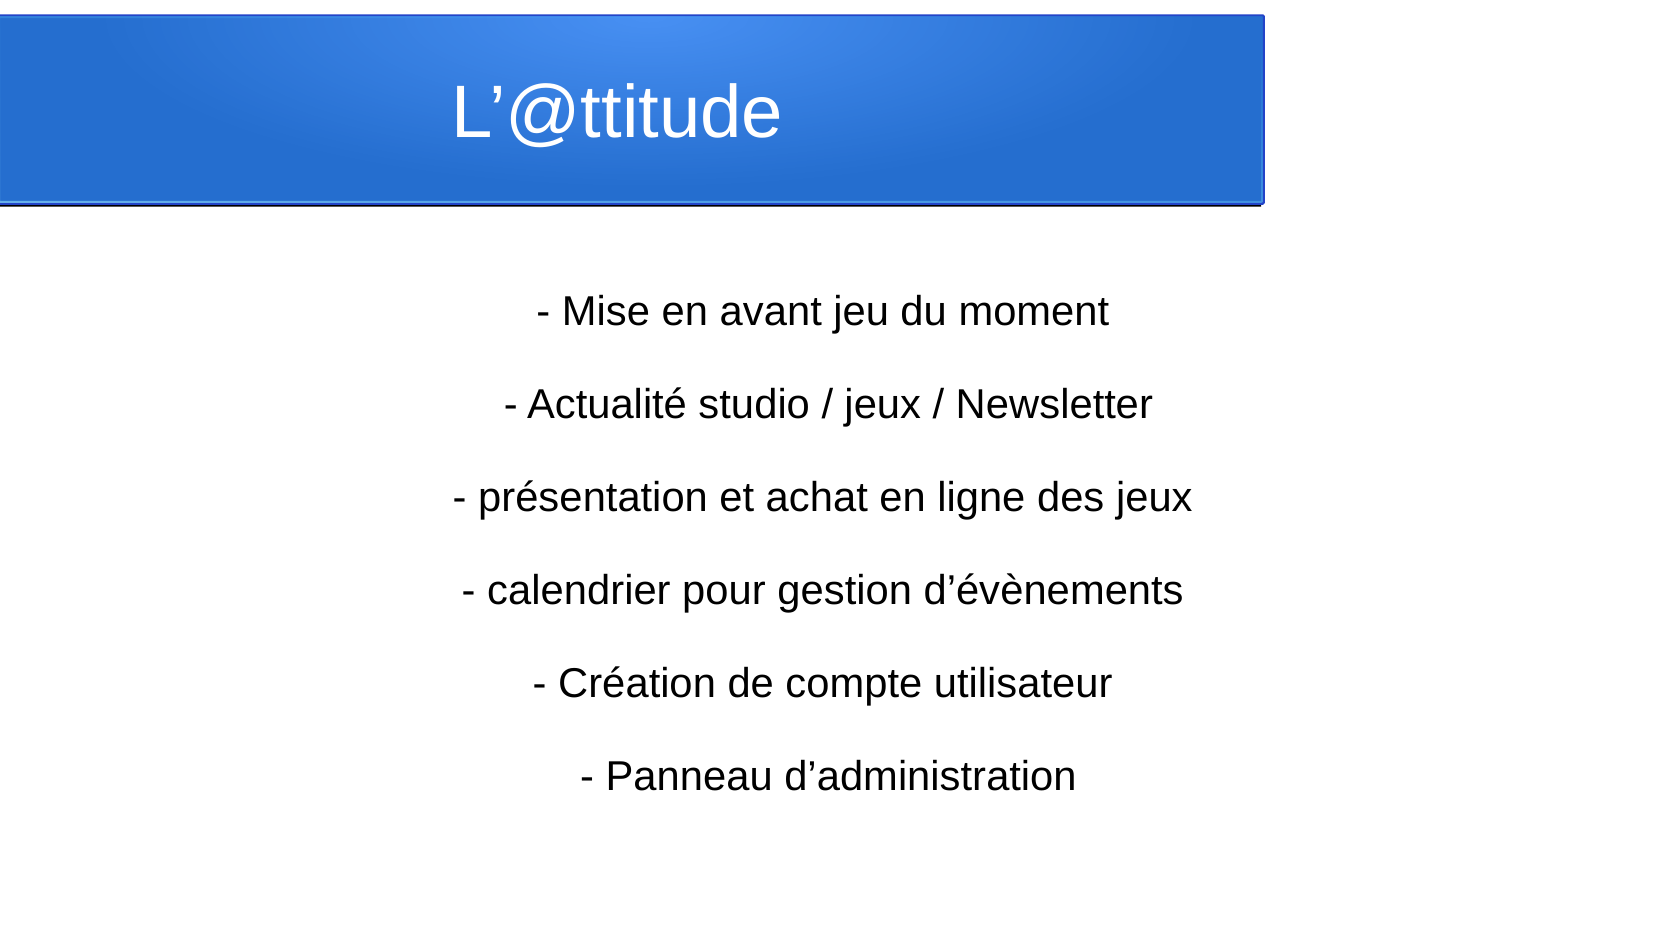

# L’@ttitude
- Mise en avant jeu du moment
- Actualité studio / jeux / Newsletter
- présentation et achat en ligne des jeux
- calendrier pour gestion d’évènements
- Création de compte utilisateur
- Panneau d’administration